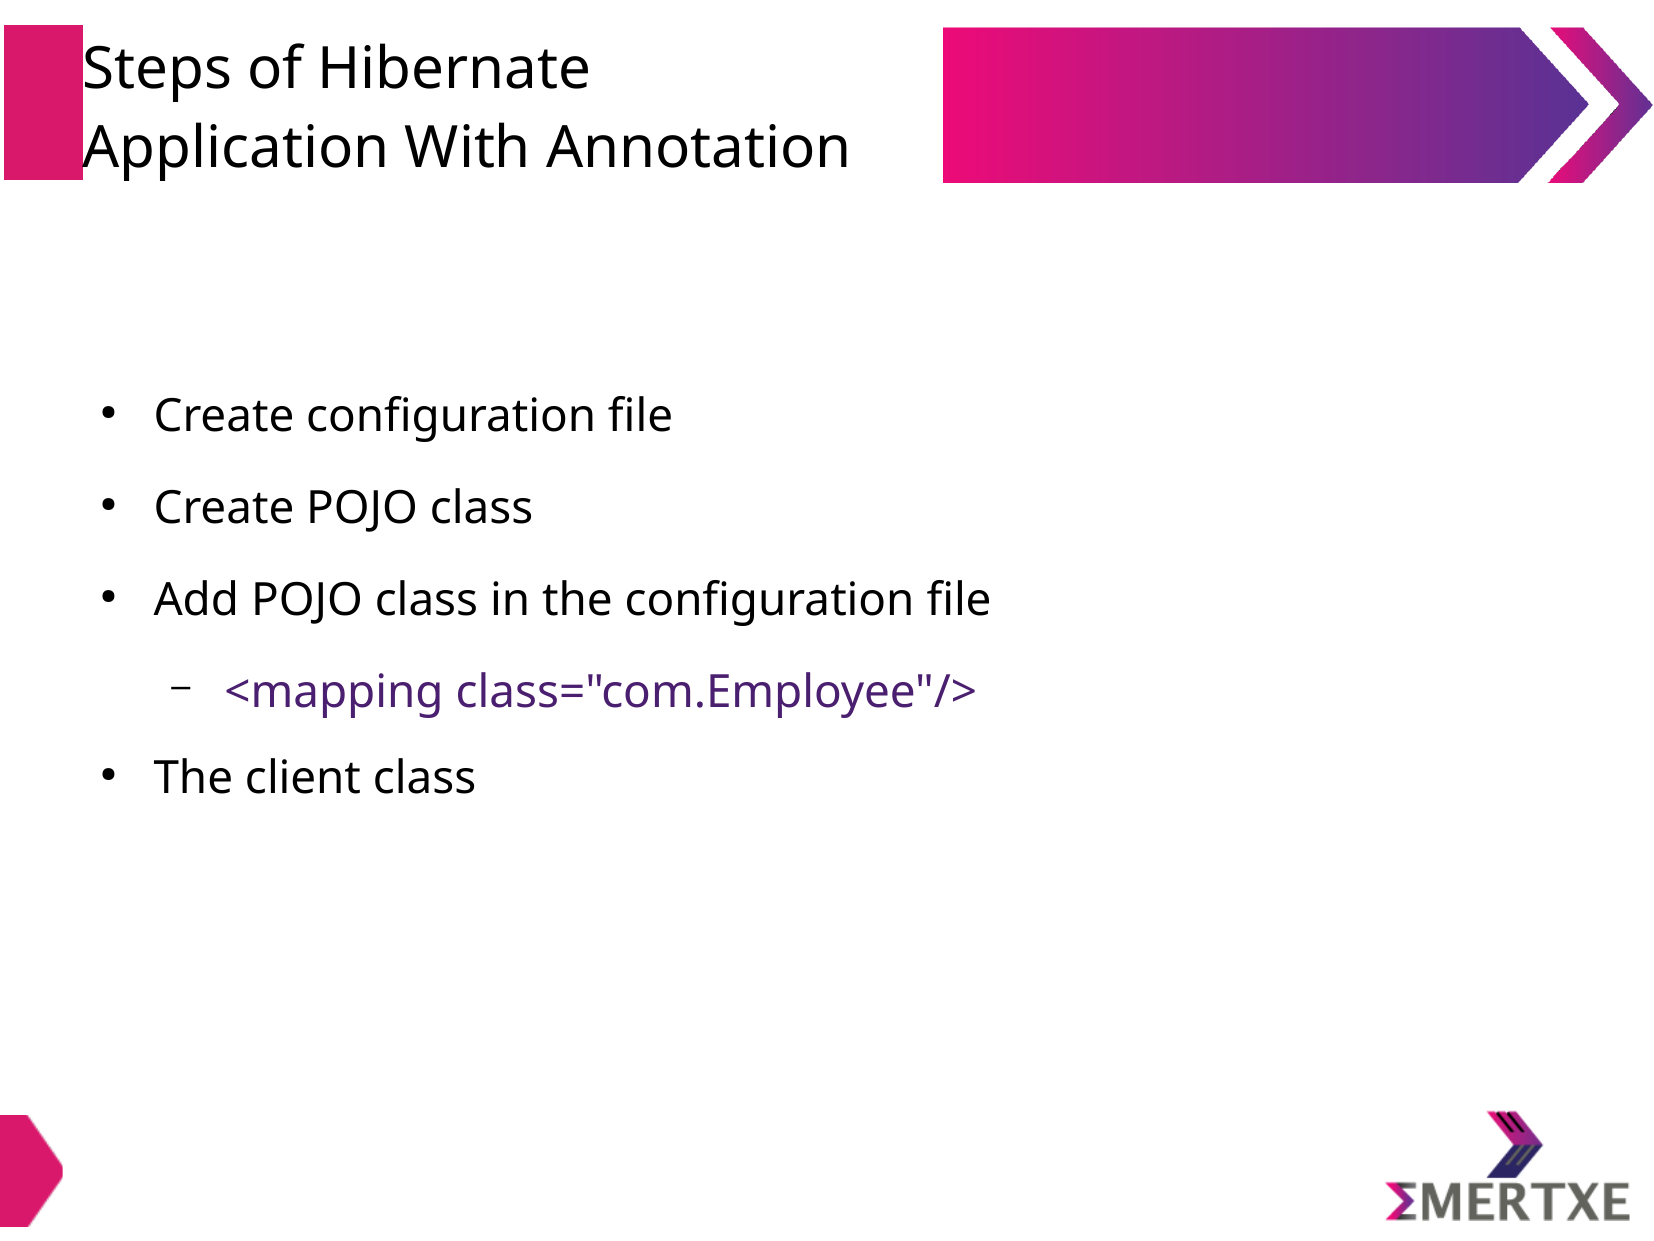

# Steps of Hibernate Application With Annotation
Create configuration file
Create POJO class
Add POJO class in the configuration file
<mapping class="com.Employee"/>
The client class